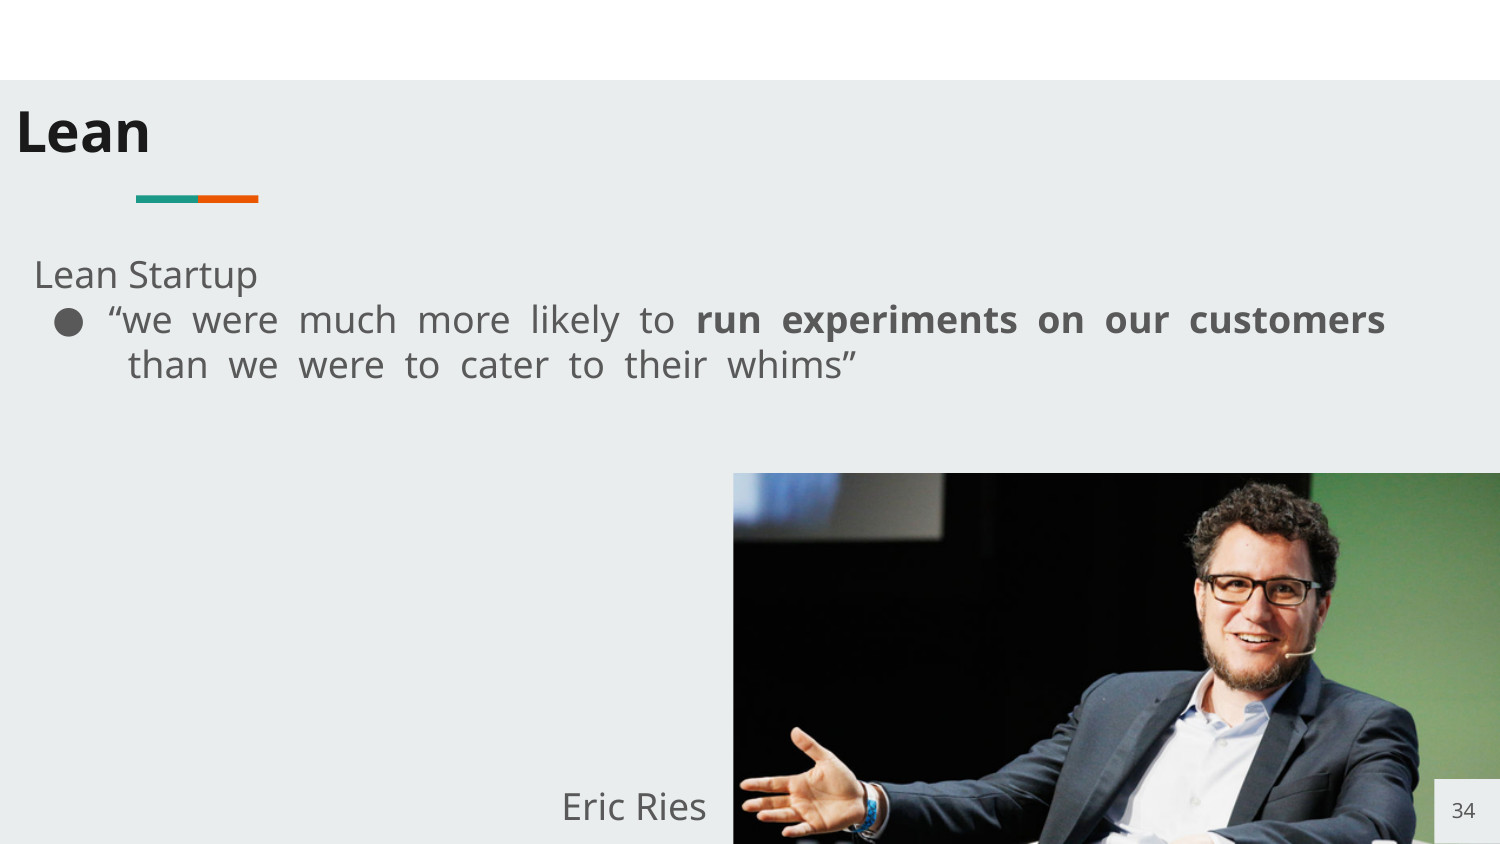

# Lean
Lean Startup
“we were much more likely to run experiments on our customers
 than we were to cater to their whims”
Eric Ries